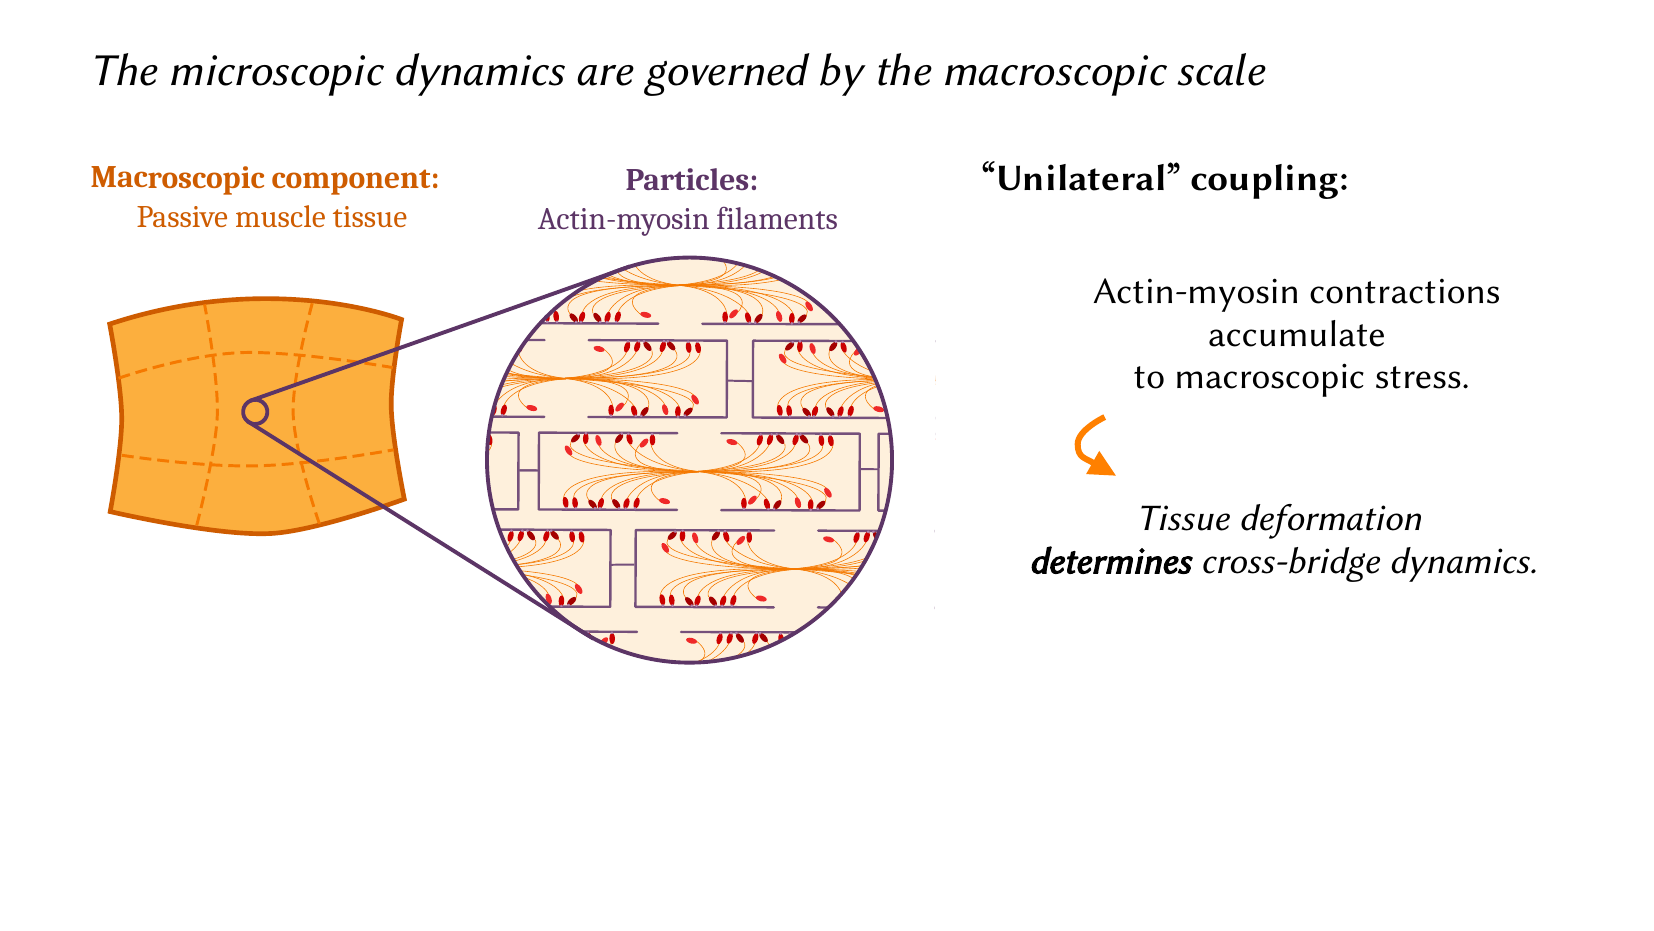

The microscopic dynamics are governed by the macroscopic scale
“Unilateral” coupling:
Actin-myosin contractions
accumulate
to macroscopic stress.
Tissue deformation
determines cross-bridge dynamics.